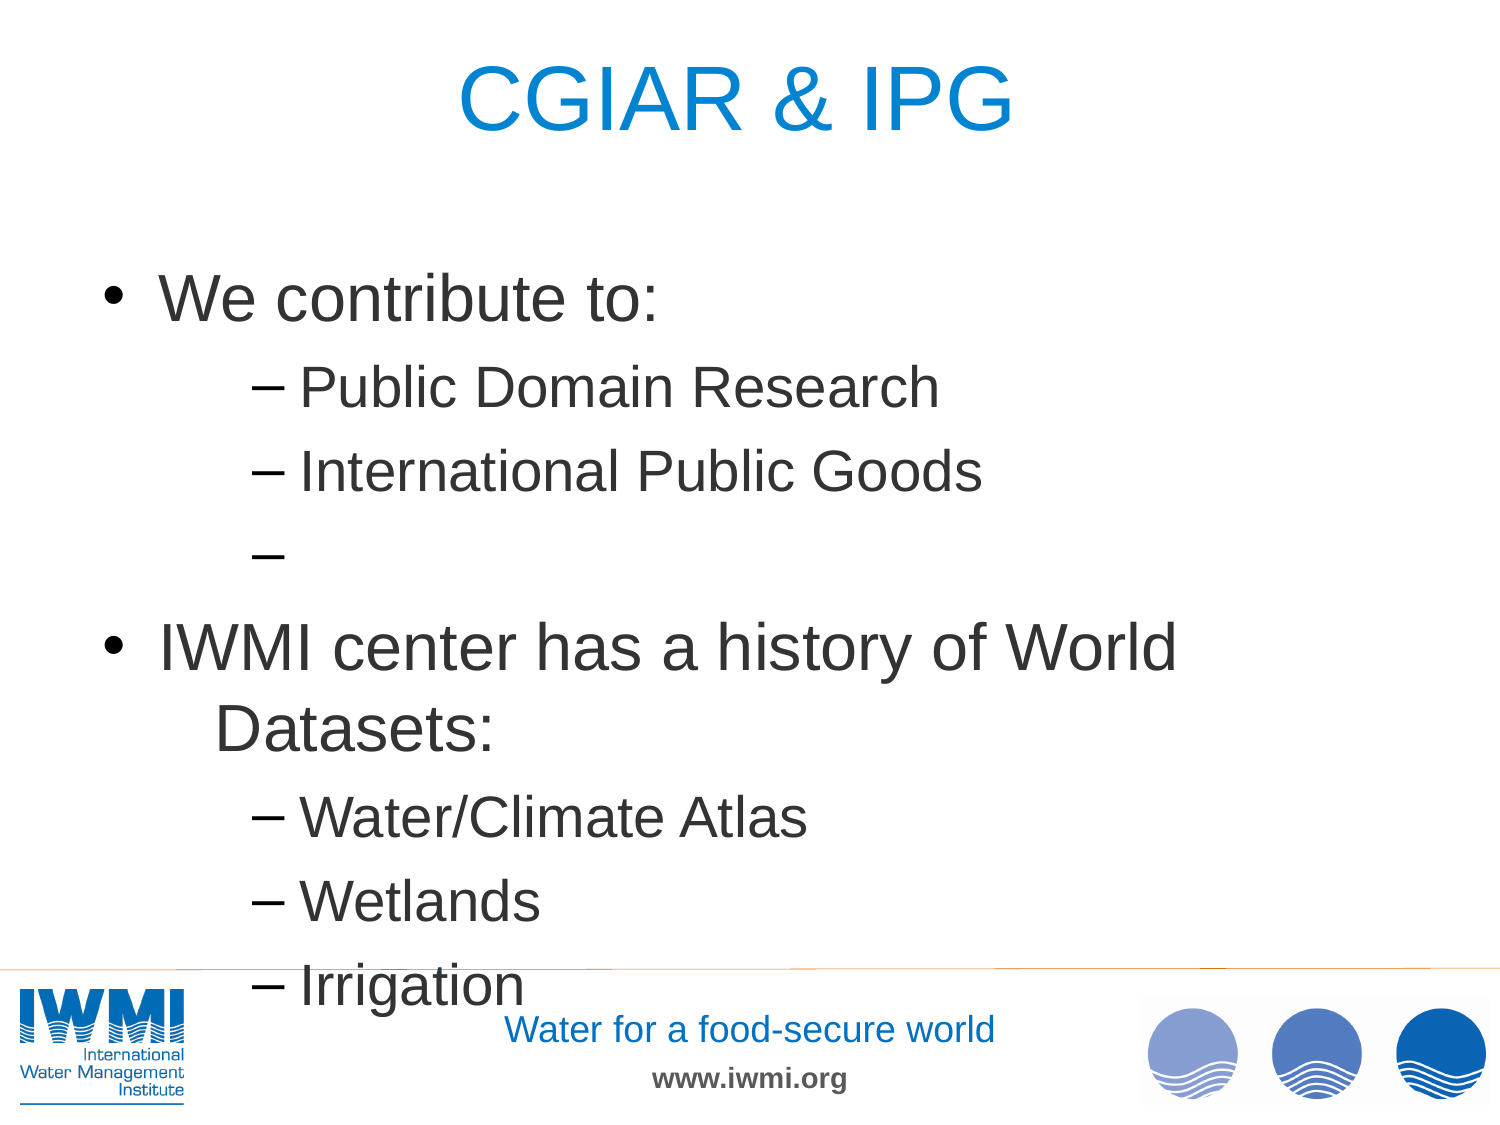

# CGIAR & IPG
We contribute to:
Public Domain Research
International Public Goods
IWMI center has a history of World Datasets:
Water/Climate Atlas
Wetlands
Irrigation